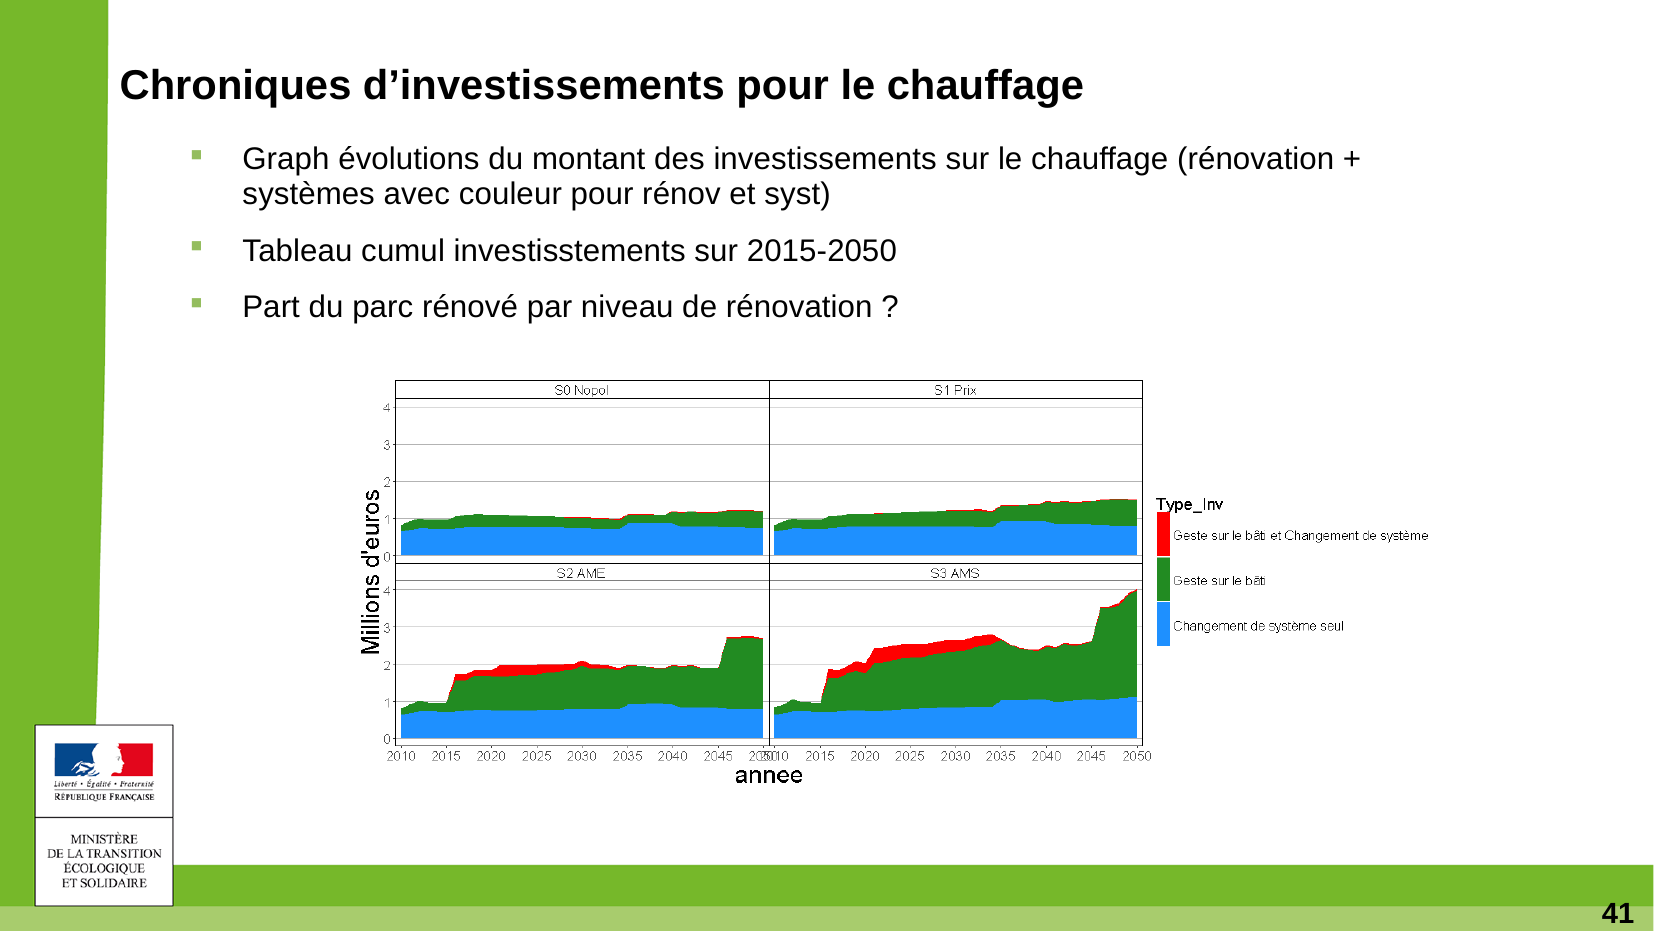

# Chroniques d’investissements pour le chauffage
Graph évolutions du montant des investissements sur le chauffage (rénovation + systèmes avec couleur pour rénov et syst)
Tableau cumul investisstements sur 2015-2050
Part du parc rénové par niveau de rénovation ?